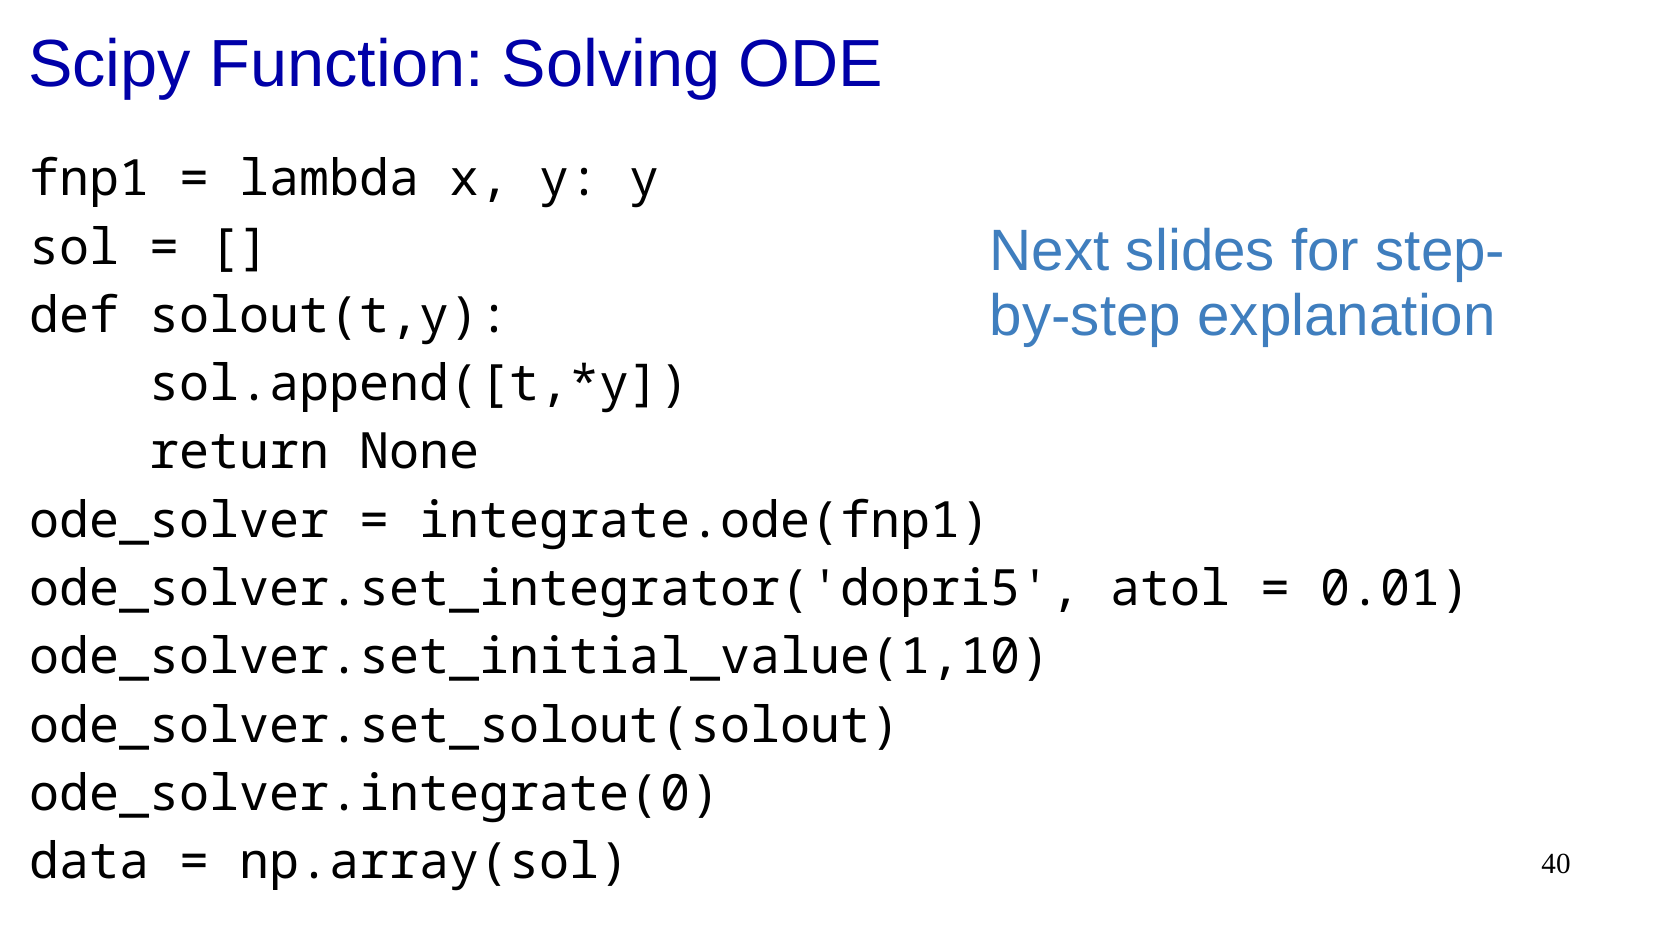

# Scipy Function: Solving ODE
fnp1 = lambda x, y: y
sol = []
def solout(t,y):
 sol.append([t,*y])
 return None
ode_solver = integrate.ode(fnp1)
ode_solver.set_integrator('dopri5', atol = 0.01)
ode_solver.set_initial_value(1,10)
ode_solver.set_solout(solout)
ode_solver.integrate(0)
data = np.array(sol)
Next slides for step-by-step explanation
40